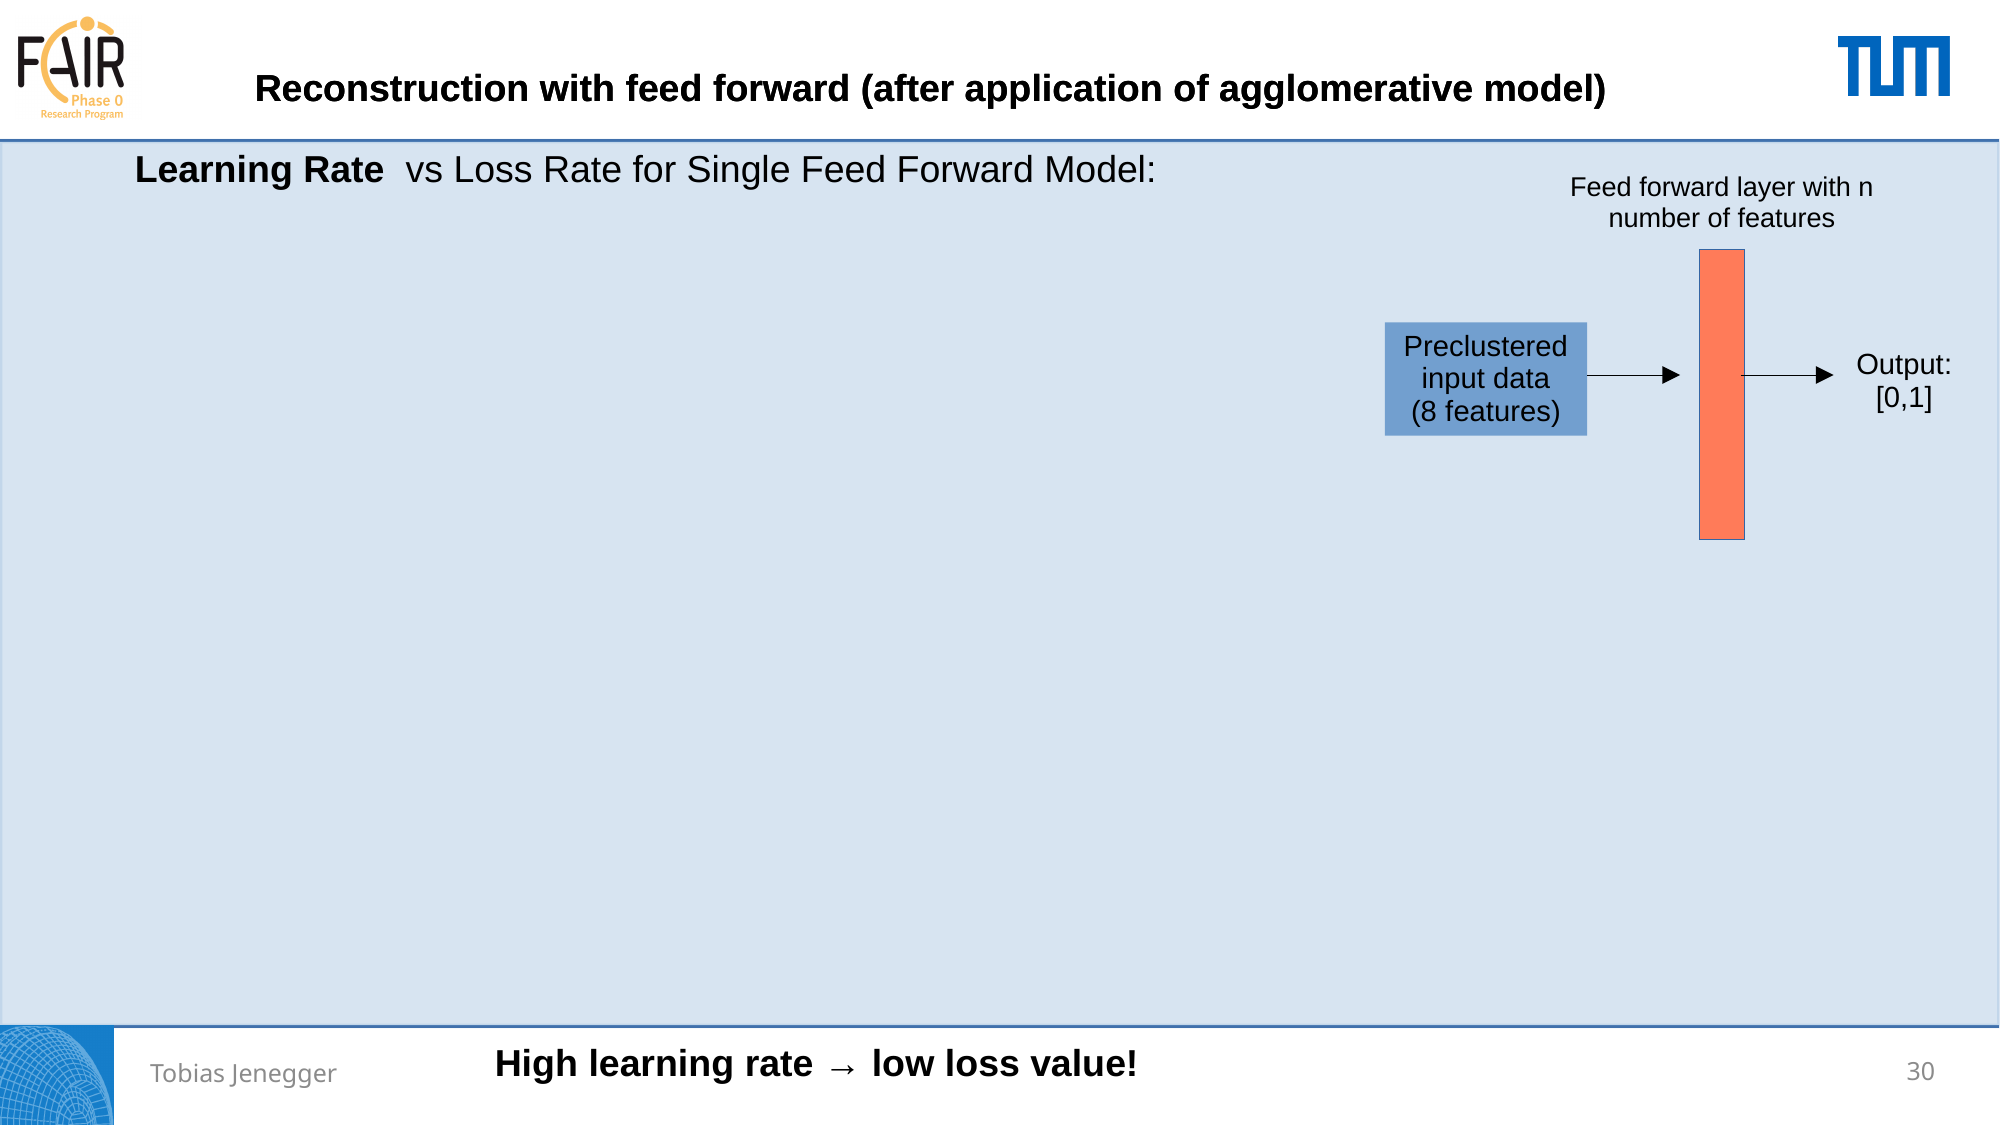

Reconstruction with feed forward (after application of agglomerative model)
Reconstruction with feed forward (after application of agglomerative model)
Learning Rate vs Loss Rate for Single Feed Forward Model:
Feed forward layer with n number of features
Preclustered input data
(8 features)
Output: [0,1]
High learning rate → low loss value!
30